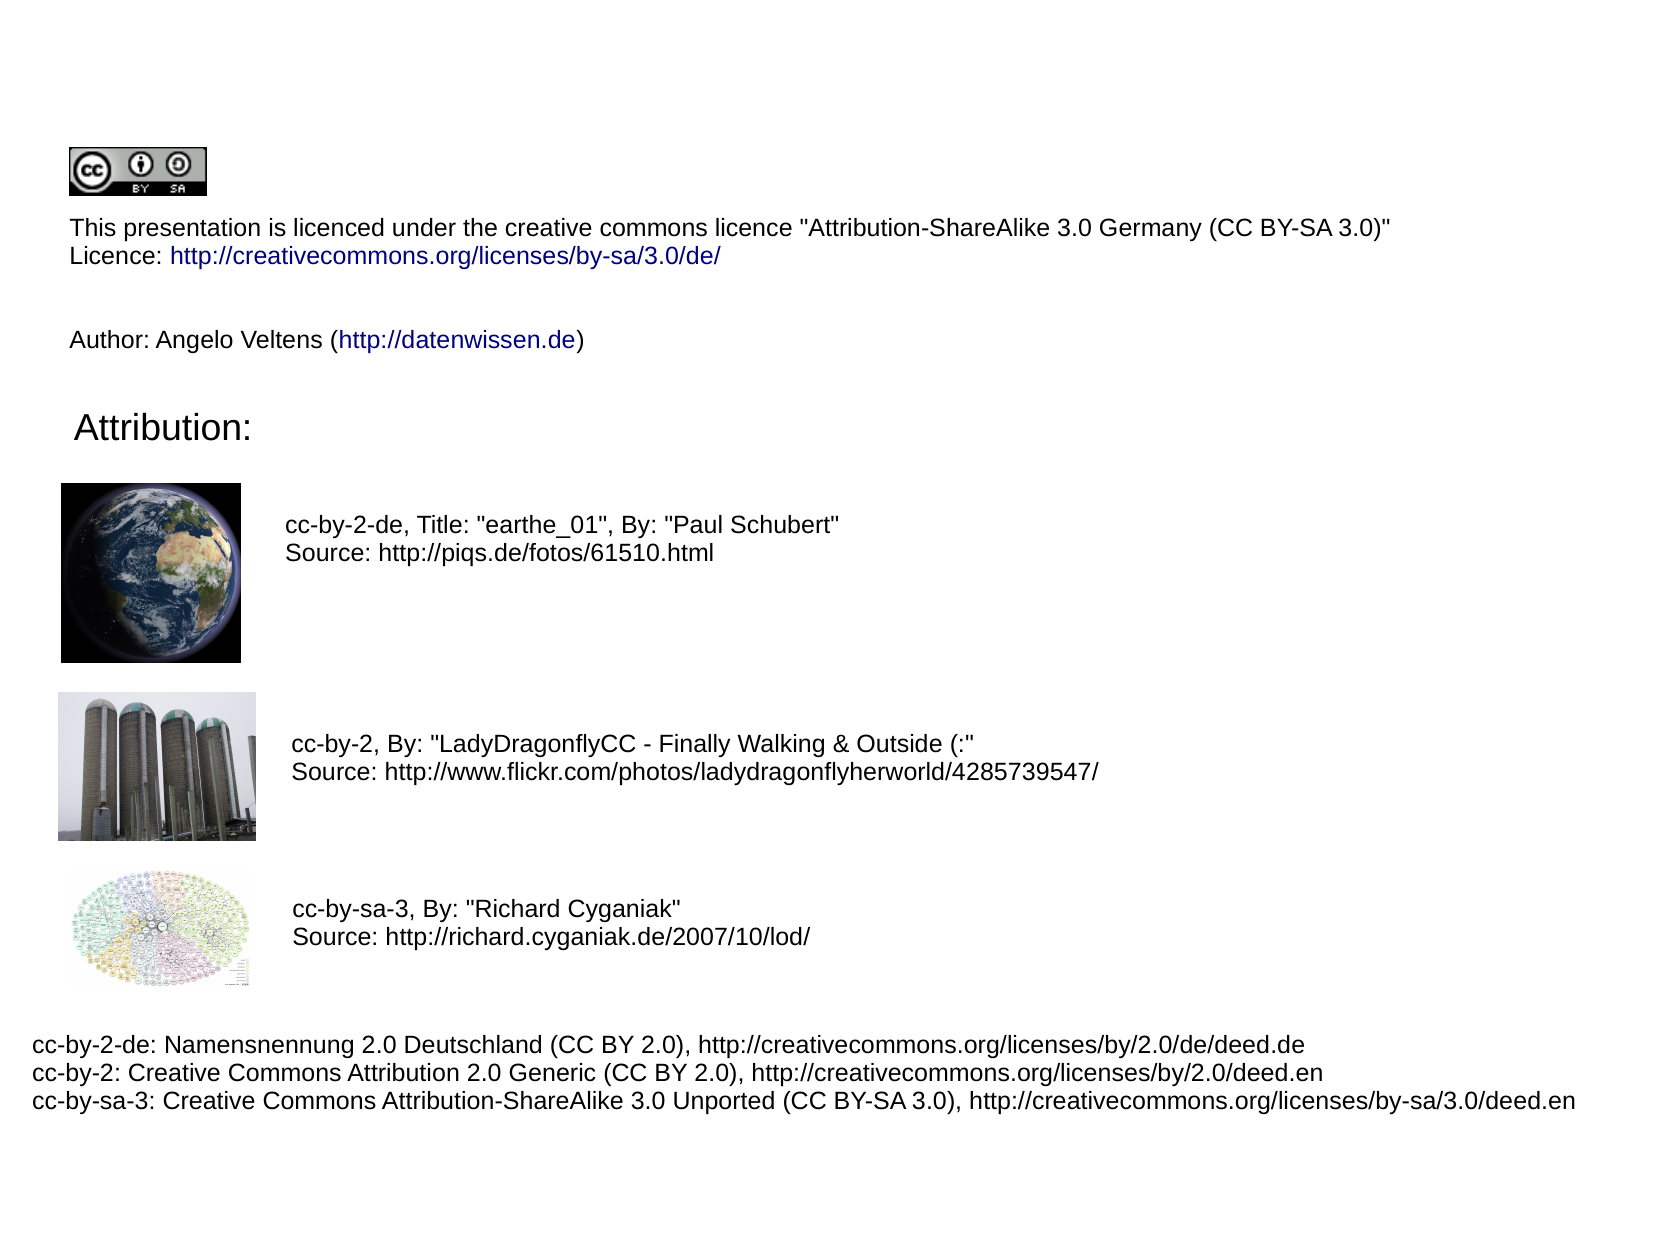

This presentation is licenced under the creative commons licence "Attribution-ShareAlike 3.0 Germany (CC BY-SA 3.0)"
Licence: http://creativecommons.org/licenses/by-sa/3.0/de/
Author: Angelo Veltens (http://datenwissen.de)
Attribution:
cc-by-2-de, Title: "earthe_01", By: "Paul Schubert"
Source: http://piqs.de/fotos/61510.html
cc-by-2, By: "LadyDragonflyCC - Finally Walking & Outside (:"
Source: http://www.flickr.com/photos/ladydragonflyherworld/4285739547/
cc-by-sa-3, By: "Richard Cyganiak"
Source: http://richard.cyganiak.de/2007/10/lod/
cc-by-2-de: Namensnennung 2.0 Deutschland (CC BY 2.0), http://creativecommons.org/licenses/by/2.0/de/deed.de
cc-by-2: Creative Commons Attribution 2.0 Generic (CC BY 2.0), http://creativecommons.org/licenses/by/2.0/deed.en
cc-by-sa-3: Creative Commons Attribution-ShareAlike 3.0 Unported (CC BY-SA 3.0), http://creativecommons.org/licenses/by-sa/3.0/deed.en